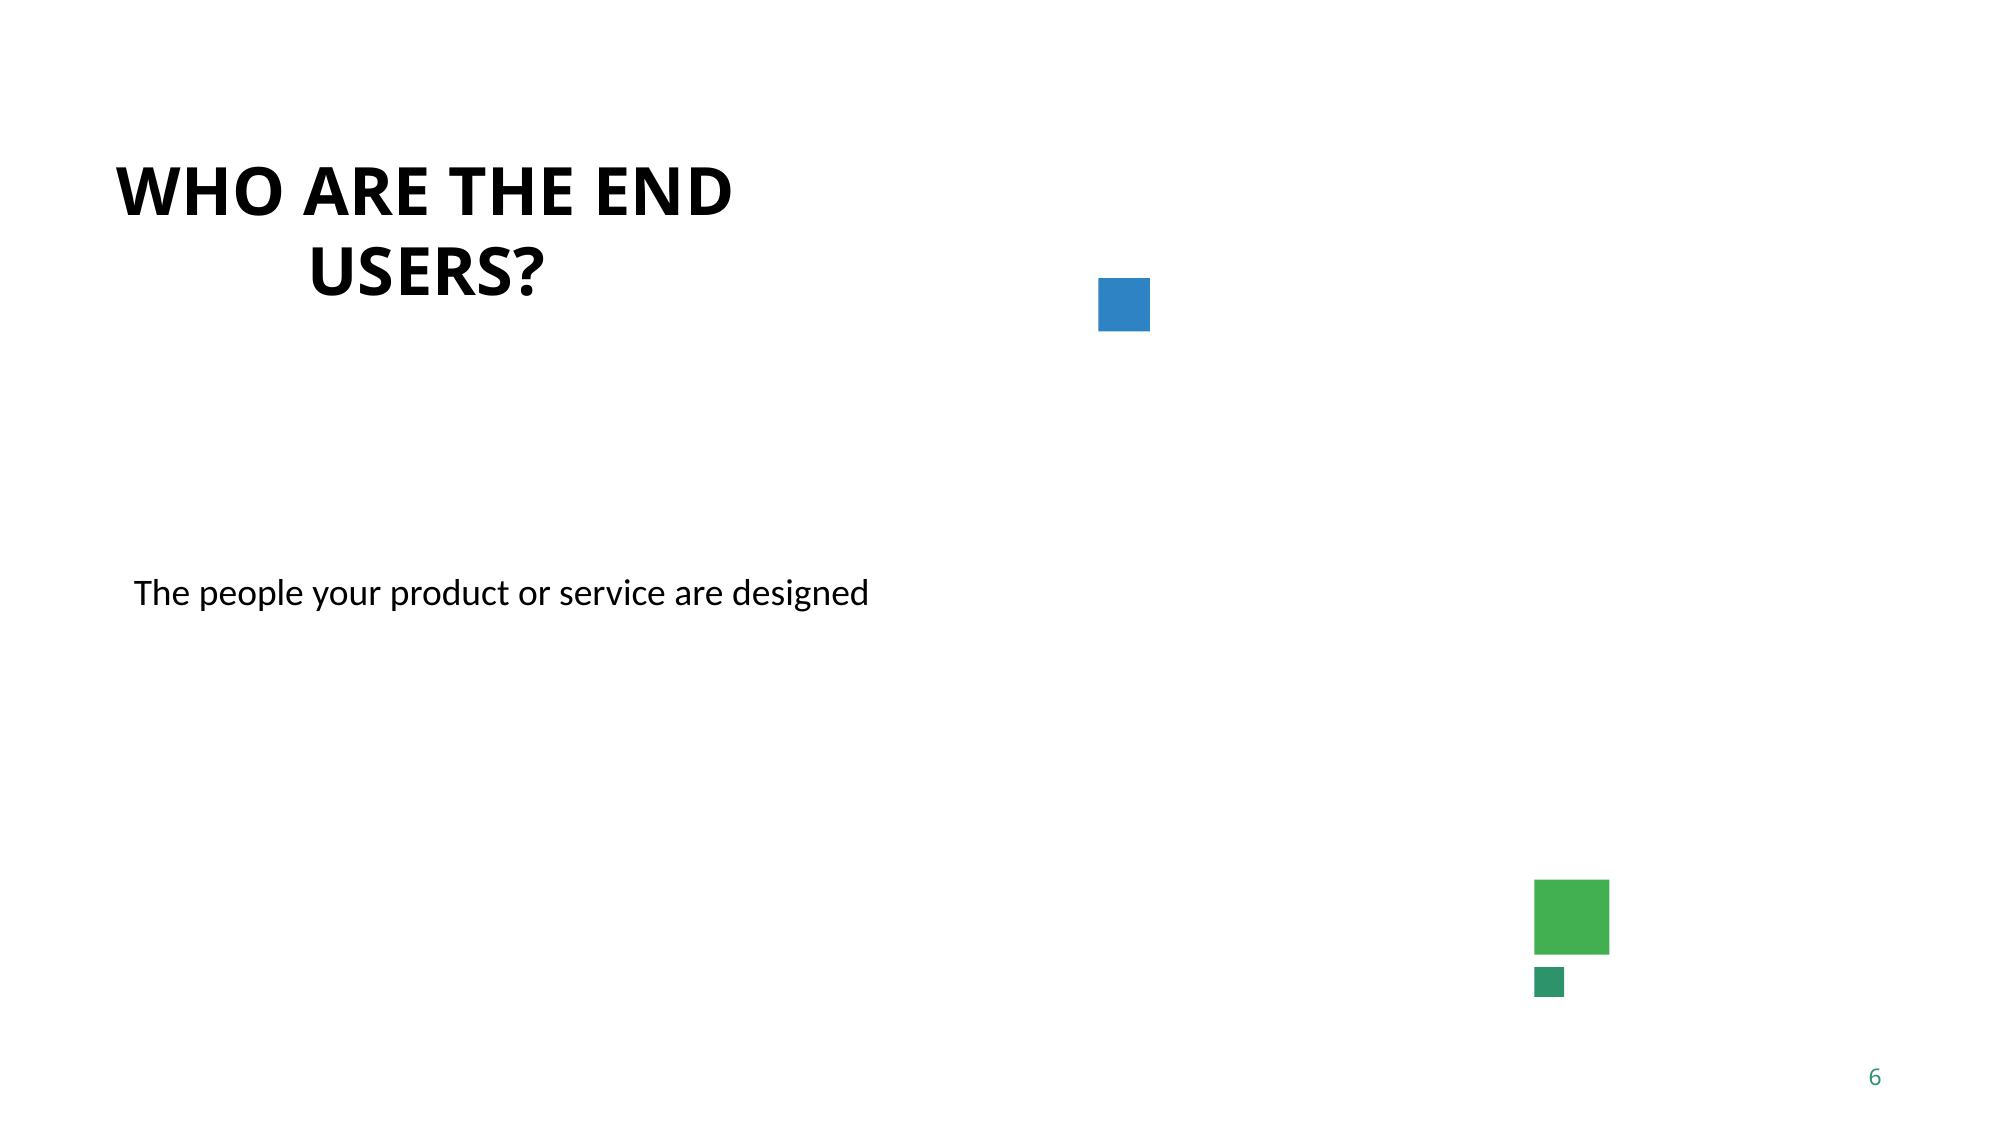

# WHO ARE THE END USERS?
The people your product or service are designed